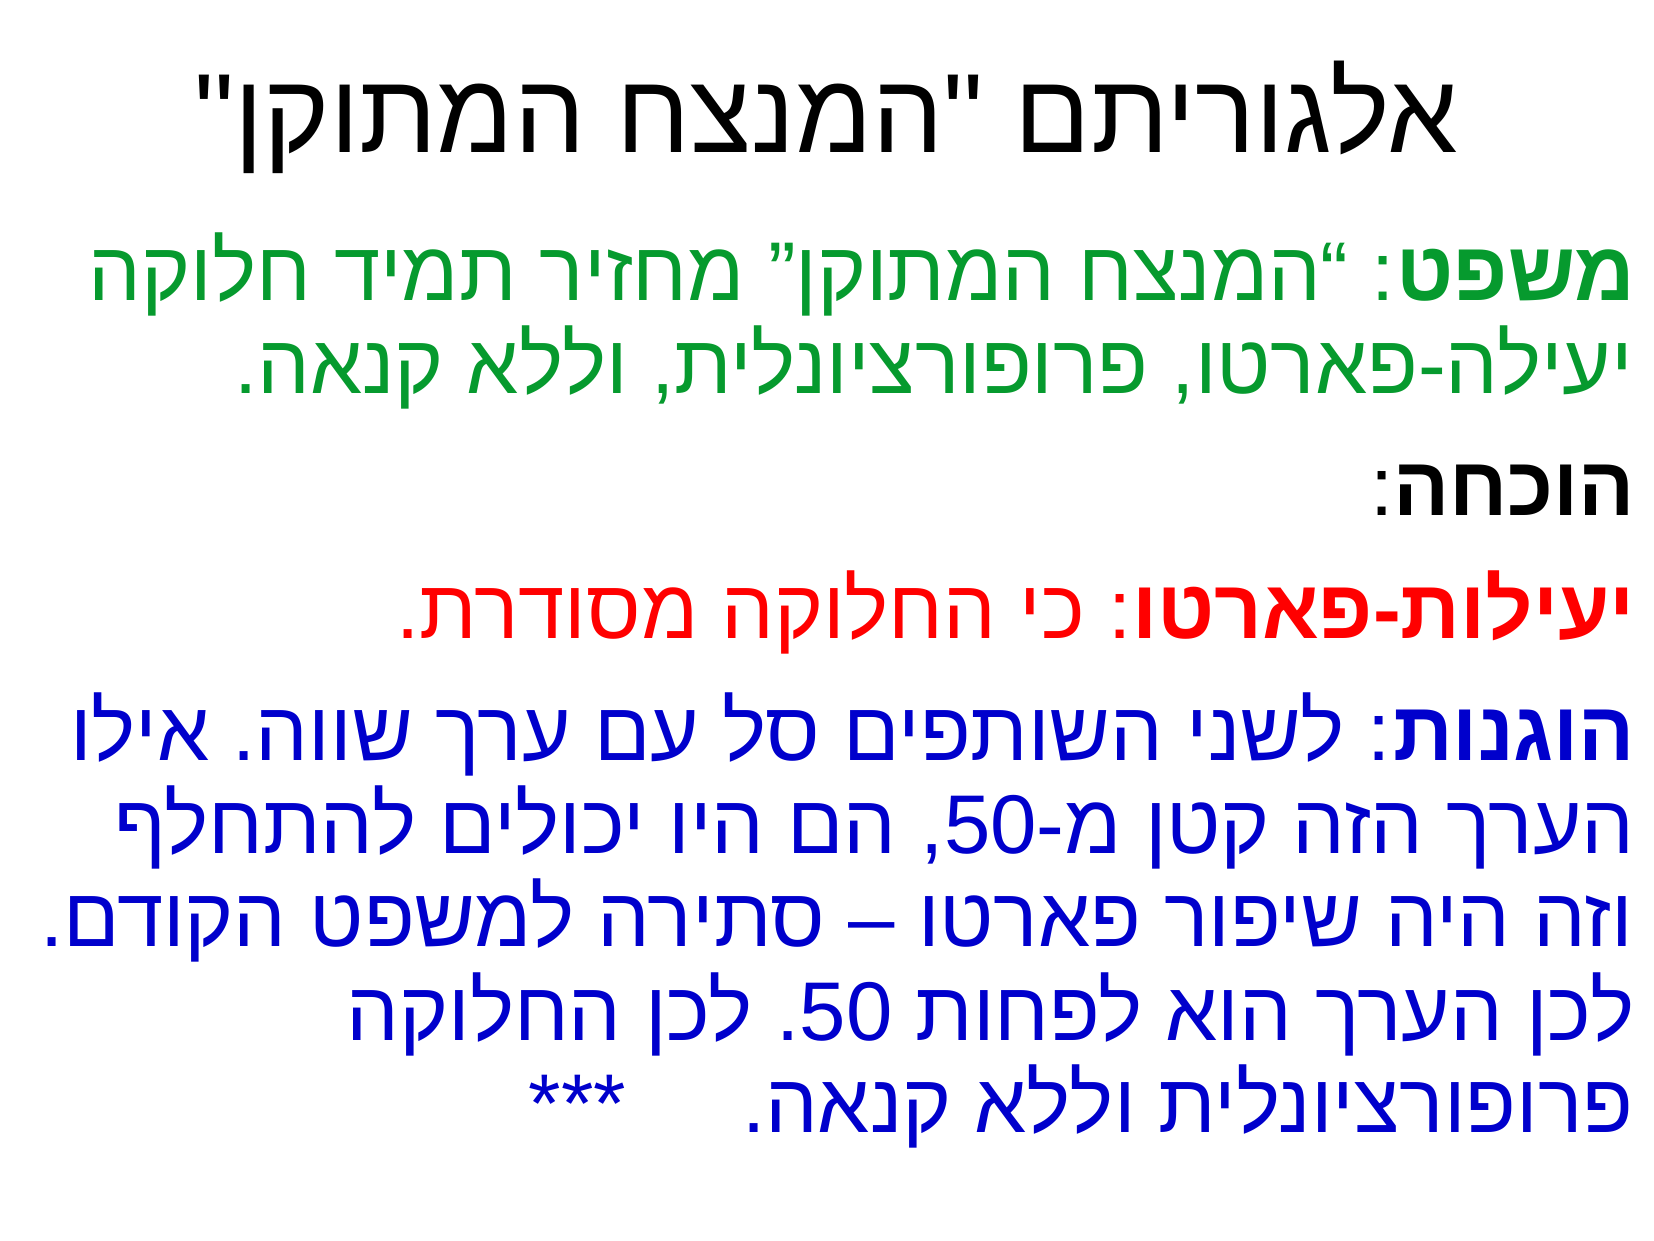

# אלגוריתם "המנצח המתוקן"
משפט: “המנצח המתוקן” מחזיר תמיד חלוקה יעילה-פארטו, פרופורציונלית, וללא קנאה.
הוכחה:
יעילות-פארטו: כי החלוקה מסודרת.
הוגנות: לשני השותפים סל עם ערך שווה. אילו הערך הזה קטן מ-50, הם היו יכולים להתחלף וזה היה שיפור פארטו – סתירה למשפט הקודם. לכן הערך הוא לפחות 50. לכן החלוקה פרופורציונלית וללא קנאה. ***